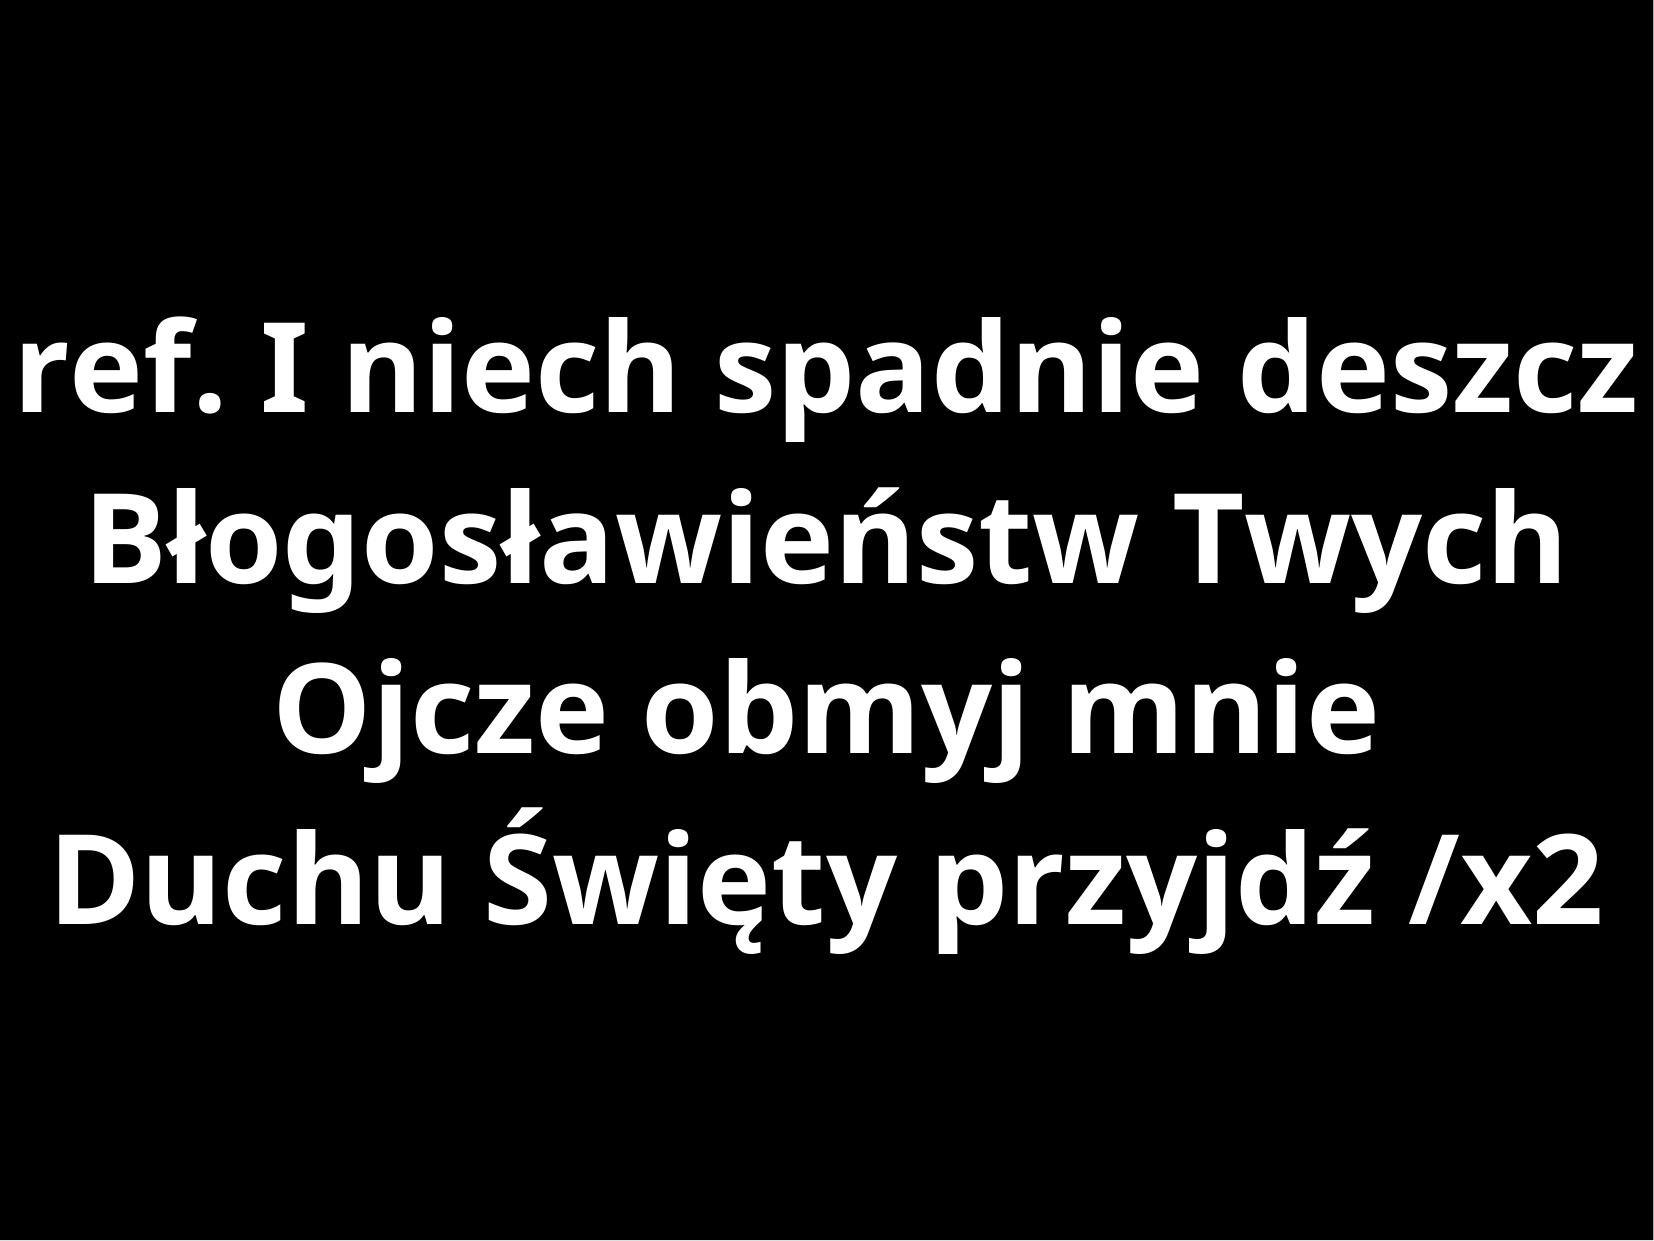

# ref. I niech spadnie deszcz Błogosławieństw Twych Ojcze obmyj mnie Duchu Święty przyjdź /x2